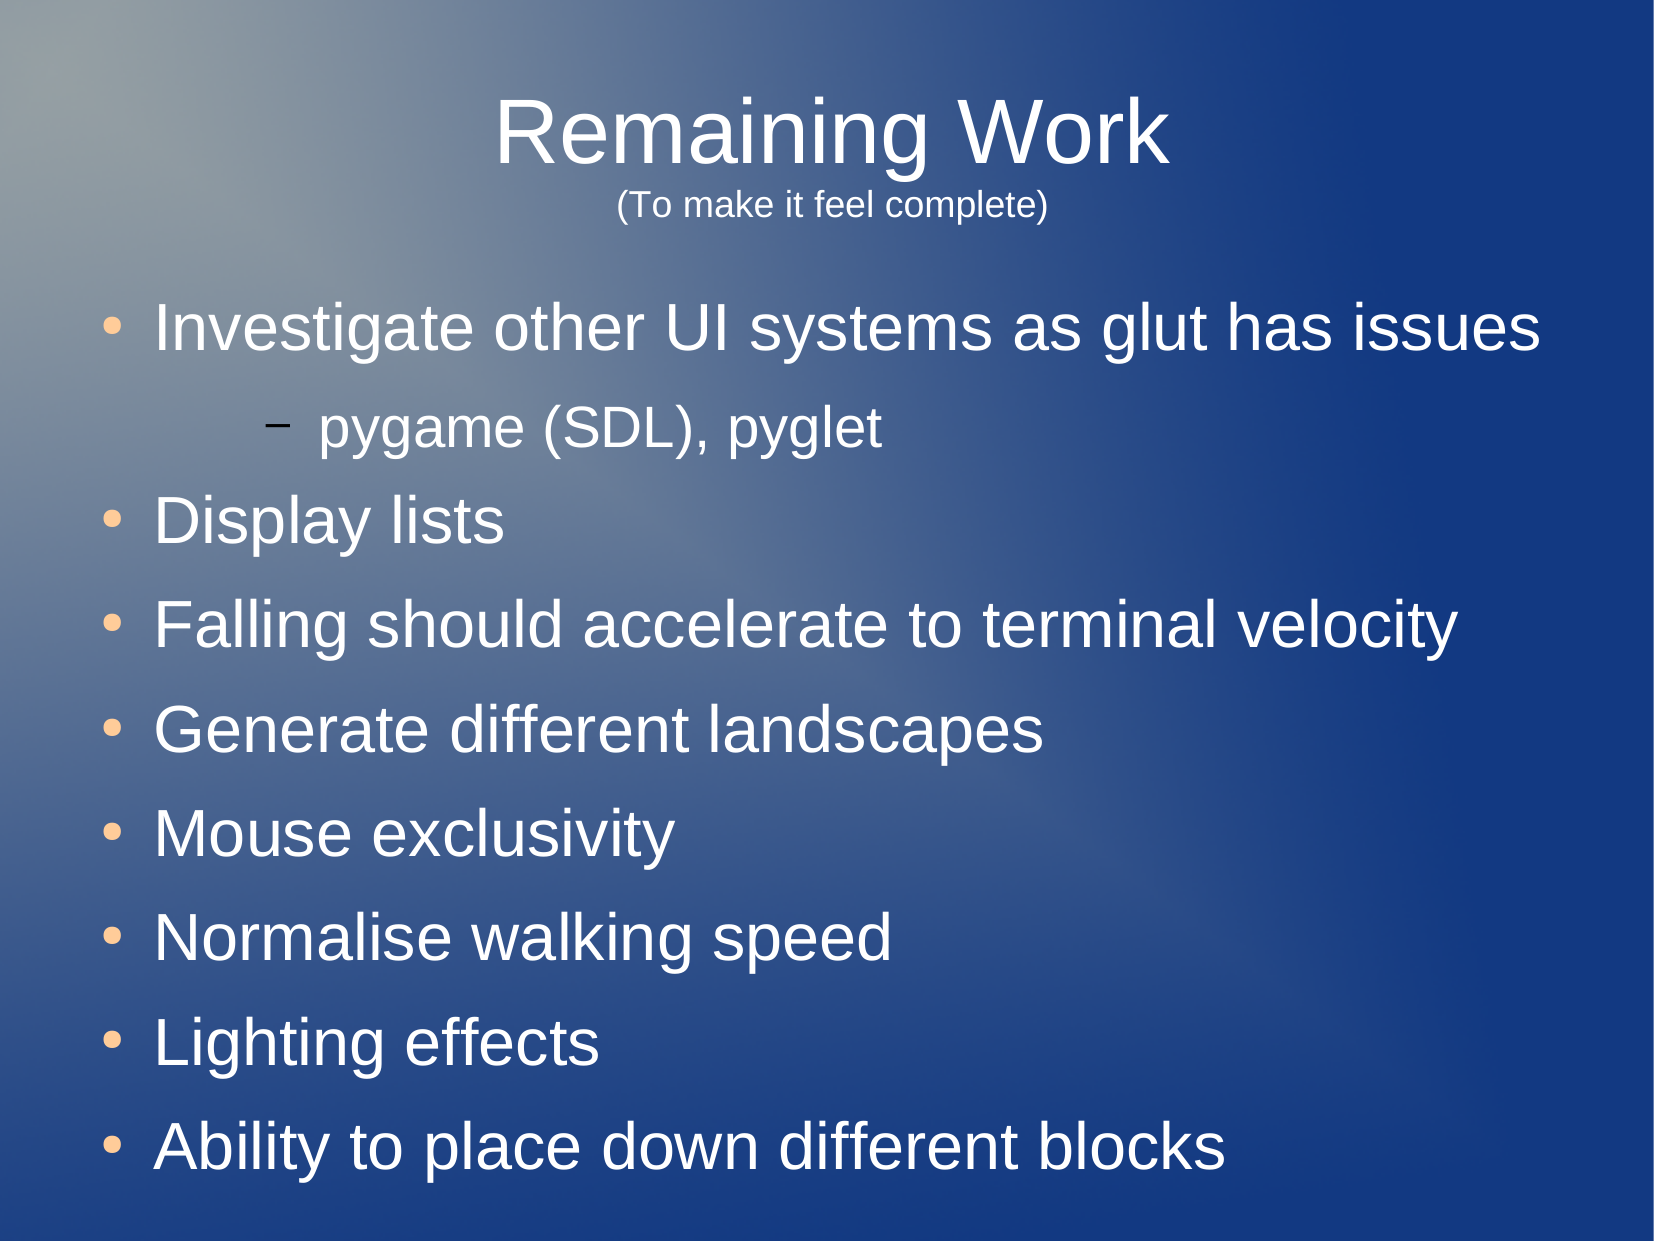

# Remaining Work (To make it feel complete)
Investigate other UI systems as glut has issues
pygame (SDL), pyglet
Display lists
Falling should accelerate to terminal velocity
Generate different landscapes
Mouse exclusivity
Normalise walking speed
Lighting effects
Ability to place down different blocks